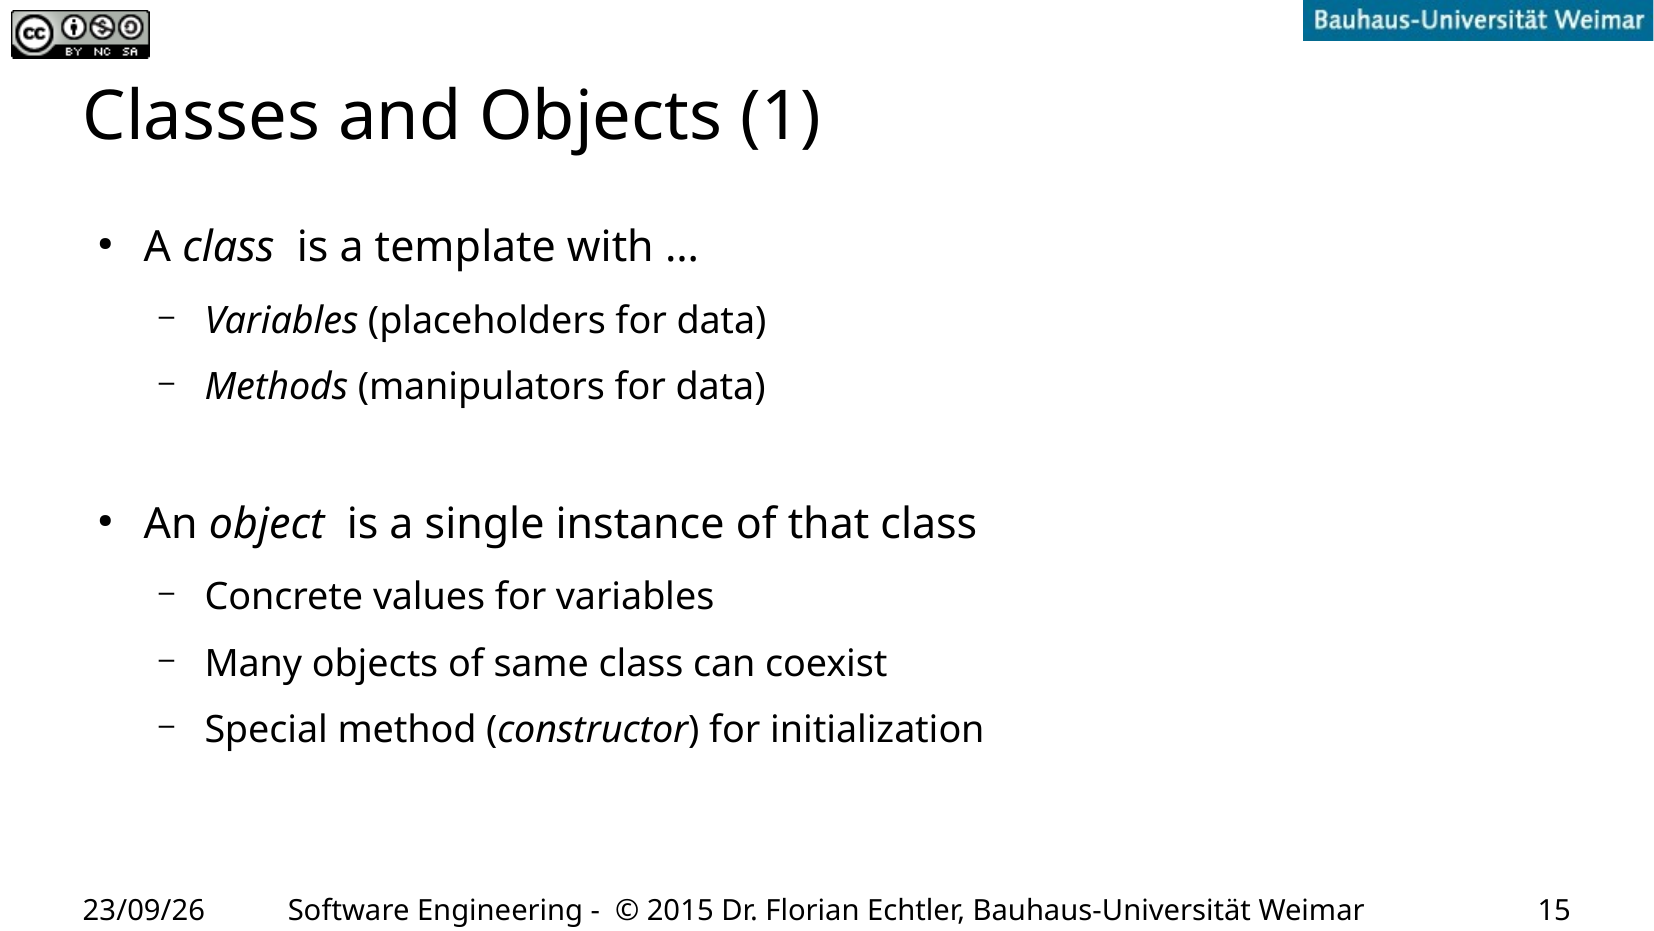

# Classes and Objects (1)
A class is a template with …
Variables (placeholders for data)
Methods (manipulators for data)
An object is a single instance of that class
Concrete values for variables
Many objects of same class can coexist
Special method (constructor) for initialization
Software Engineering - © 2015 Dr. Florian Echtler, Bauhaus-Universität Weimar
15